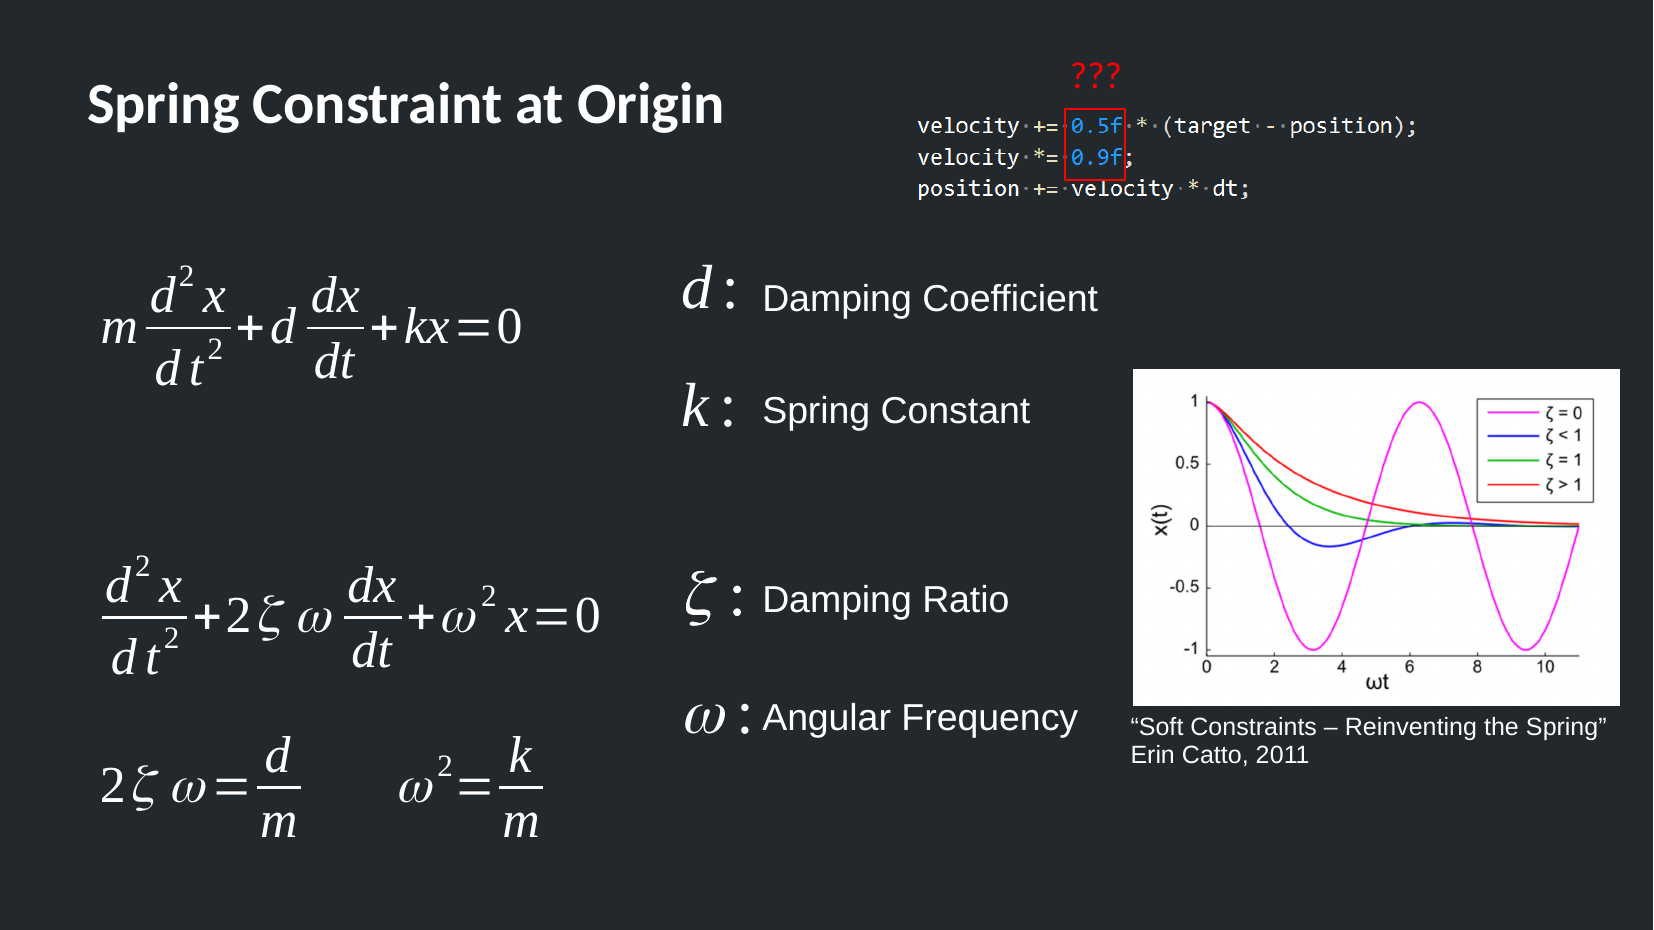

???
Spring Constraint at Origin
Damping Coefficient
Spring Constant
Damping Ratio
Angular Frequency
“Soft Constraints – Reinventing the Spring”
Erin Catto, 2011